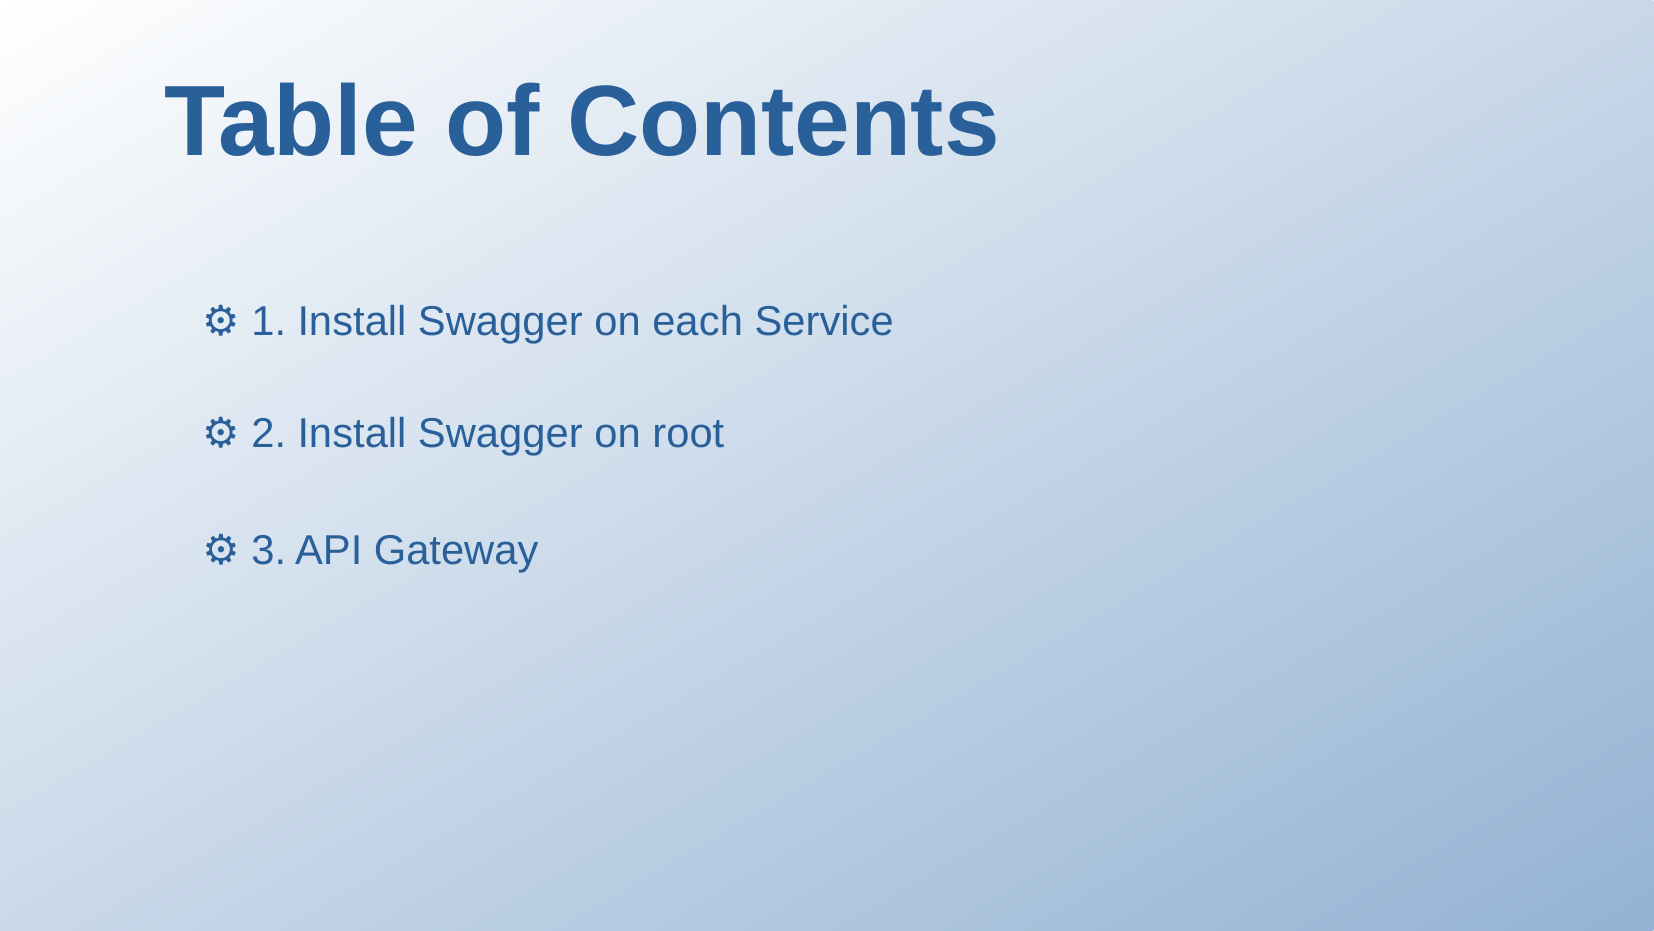

Table of Contents
⚙️ 1. Install Swagger on each Service
⚙️ 2. Install Swagger on root
⚙️ 3. API Gateway